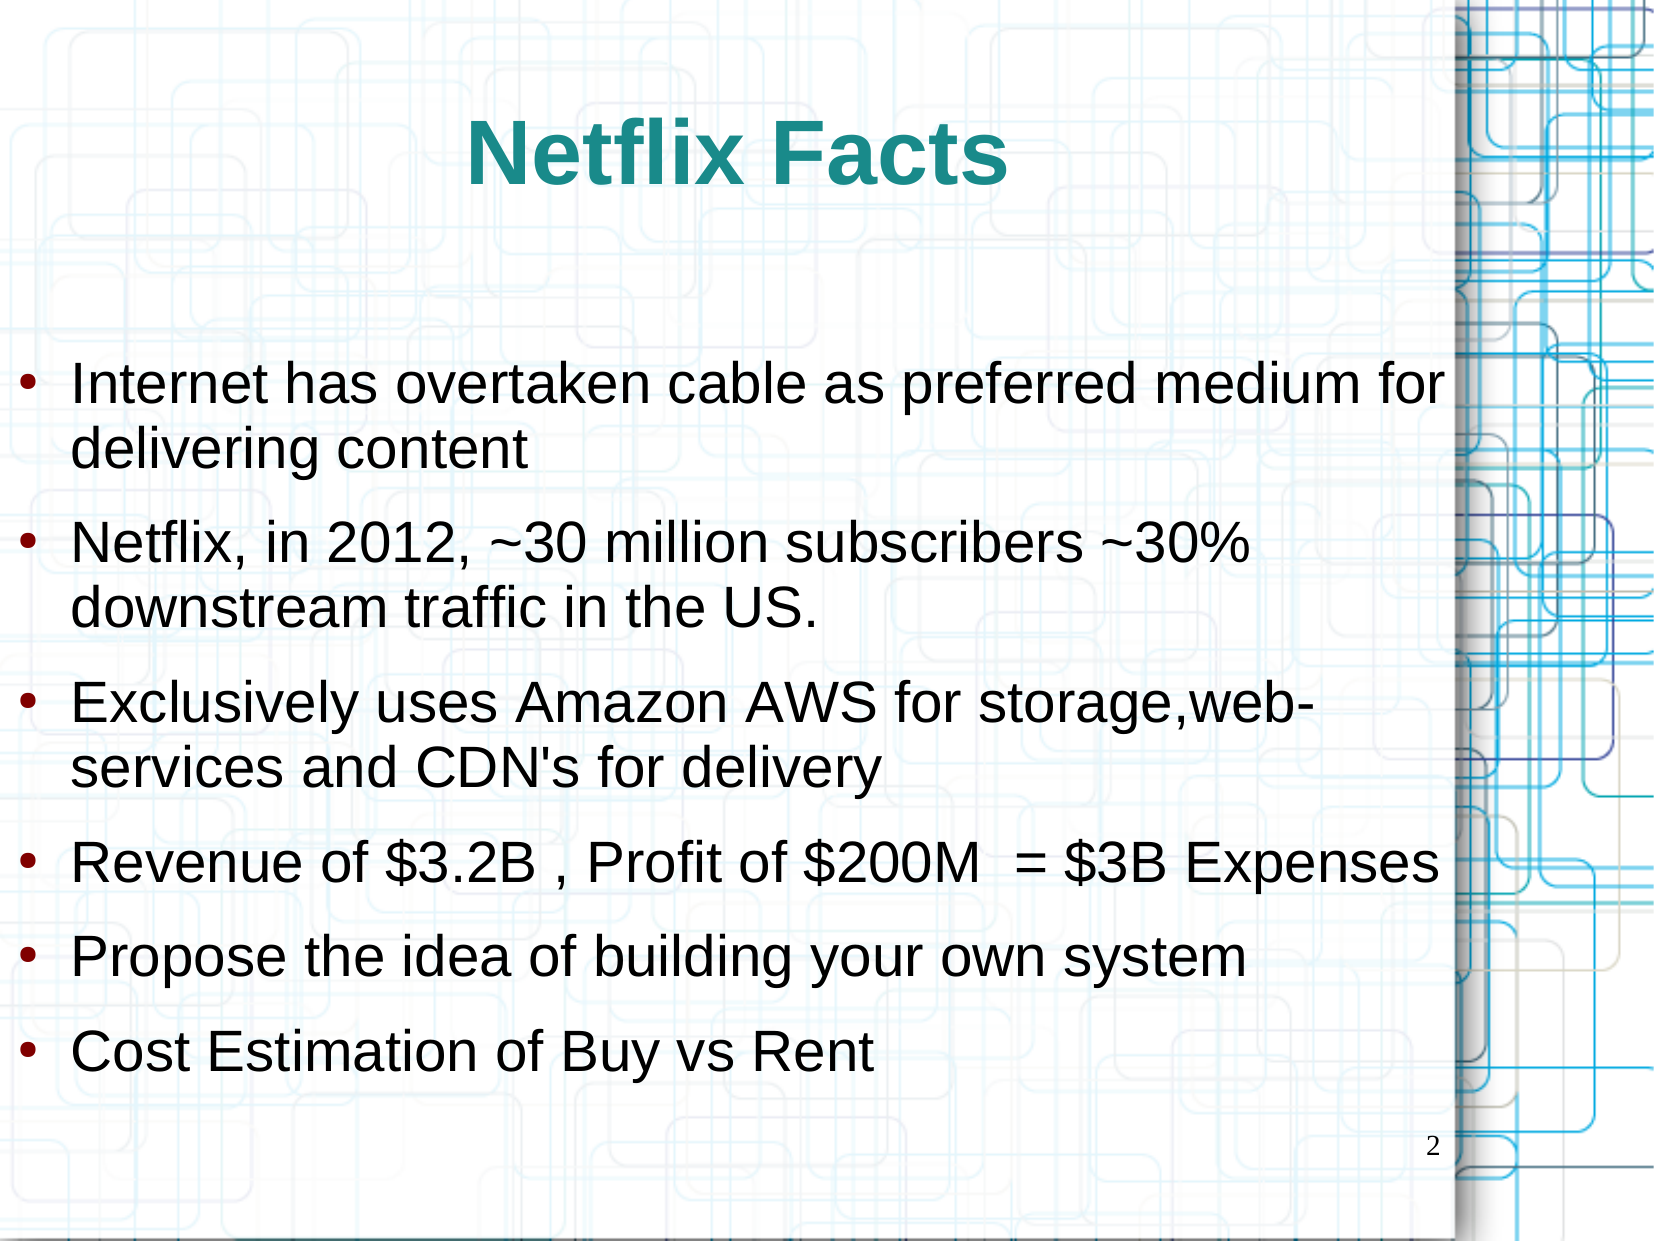

# Netflix Facts
Internet has overtaken cable as preferred medium for delivering content
Netflix, in 2012, ~30 million subscribers ~30% downstream traffic in the US.
Exclusively uses Amazon AWS for storage,web-services and CDN's for delivery
Revenue of $3.2B , Profit of $200M = $3B Expenses
Propose the idea of building your own system
Cost Estimation of Buy vs Rent
2